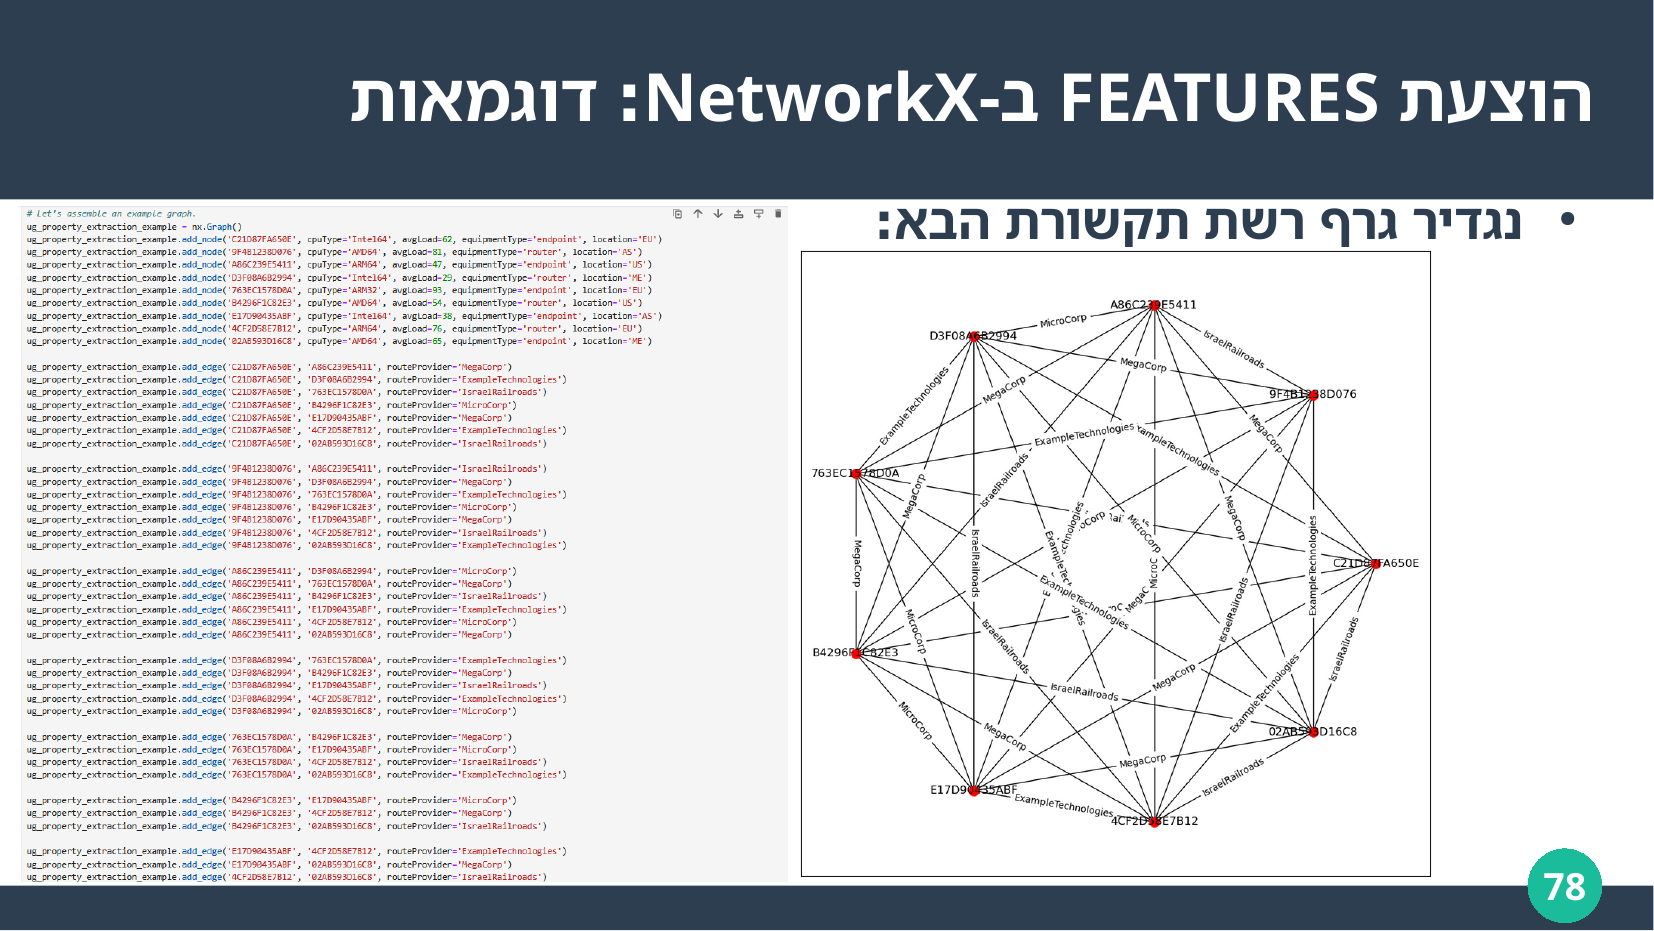

# הוצעת FEATURES ב-NetworkX: דוגמאות
נגדיר גרף רשת תקשורת הבא:
78